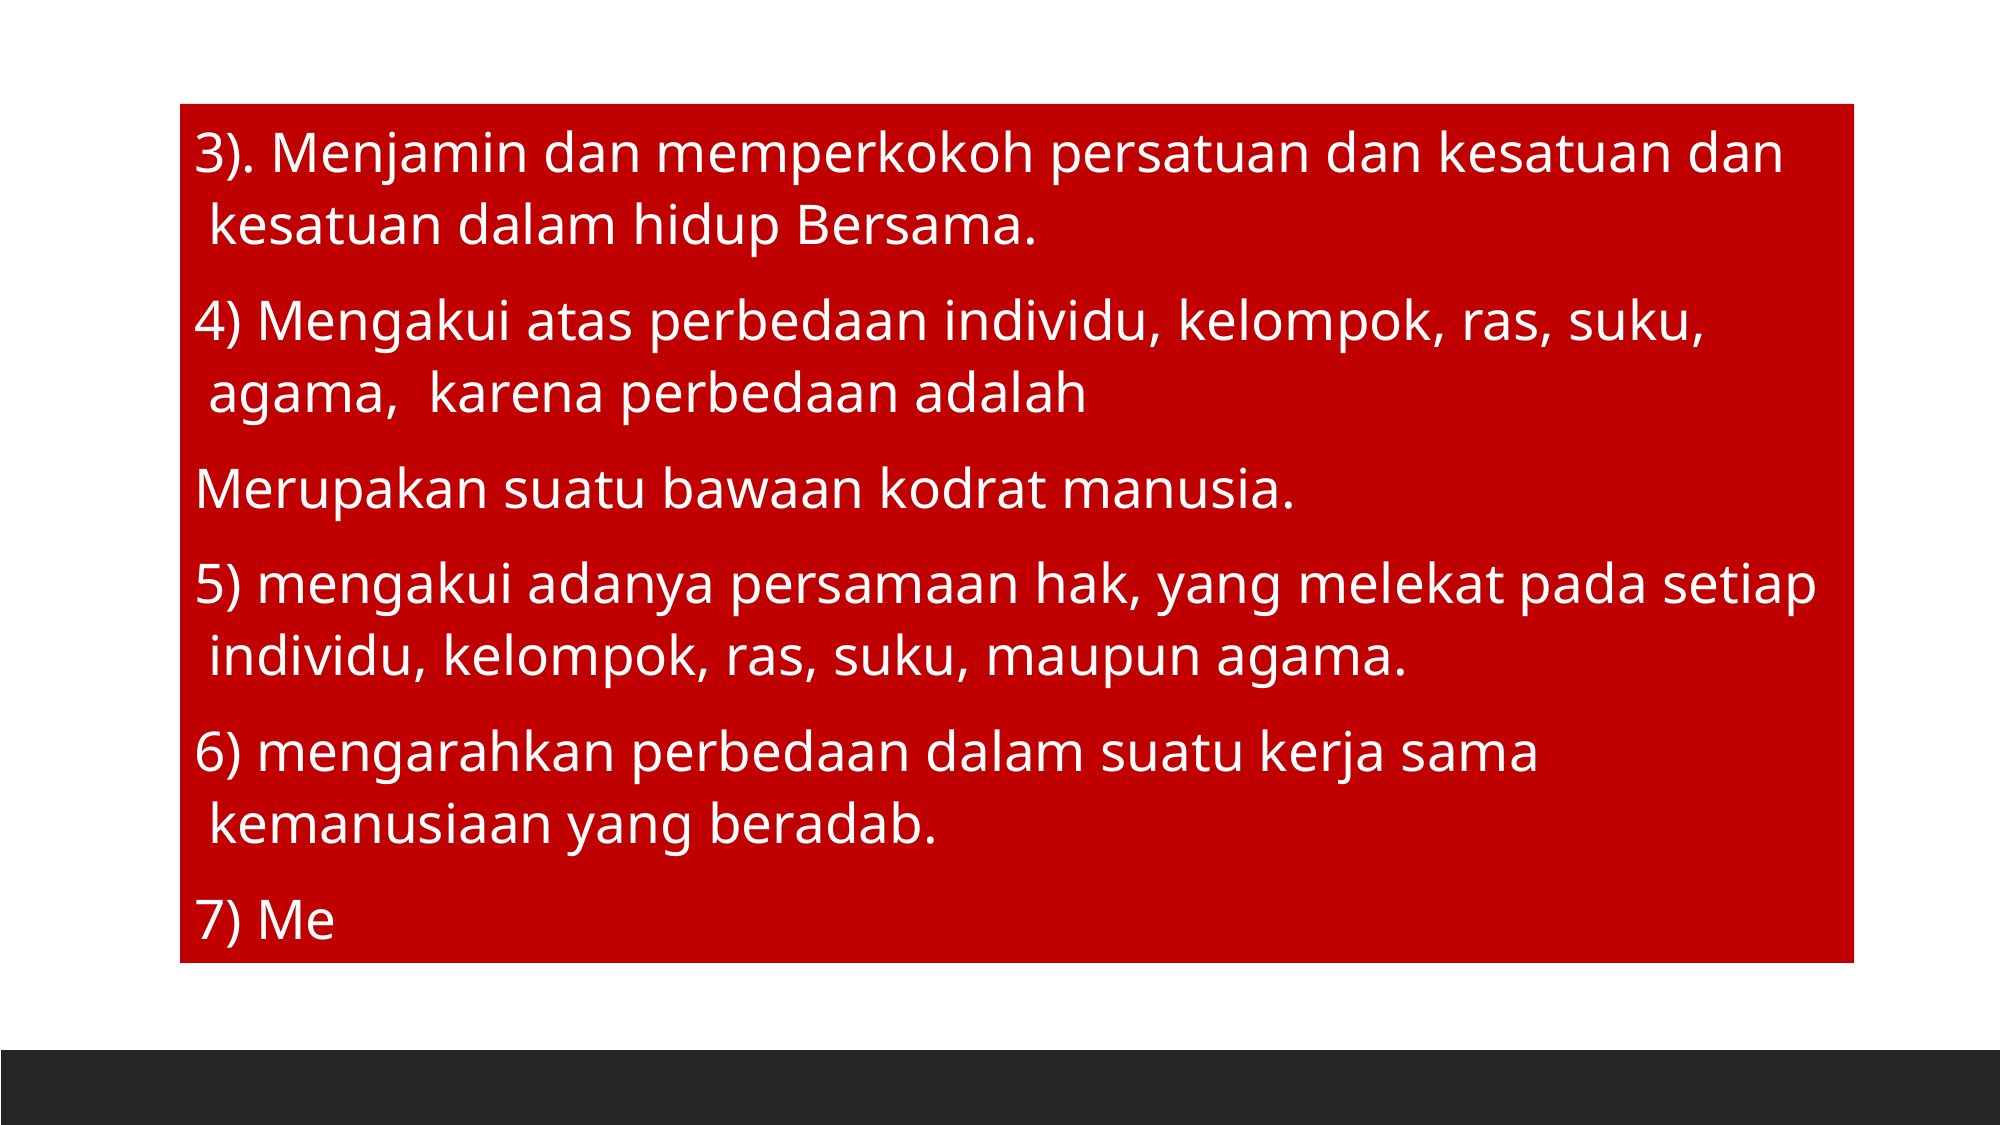

# 3). Menjamin dan memperkokoh persatuan dan kesatuan dan kesatuan dalam hidup Bersama.
4) Mengakui atas perbedaan individu, kelompok, ras, suku, agama, karena perbedaan adalah
Merupakan suatu bawaan kodrat manusia.
5) mengakui adanya persamaan hak, yang melekat pada setiap individu, kelompok, ras, suku, maupun agama.
6) mengarahkan perbedaan dalam suatu kerja sama kemanusiaan yang beradab.
7) Me